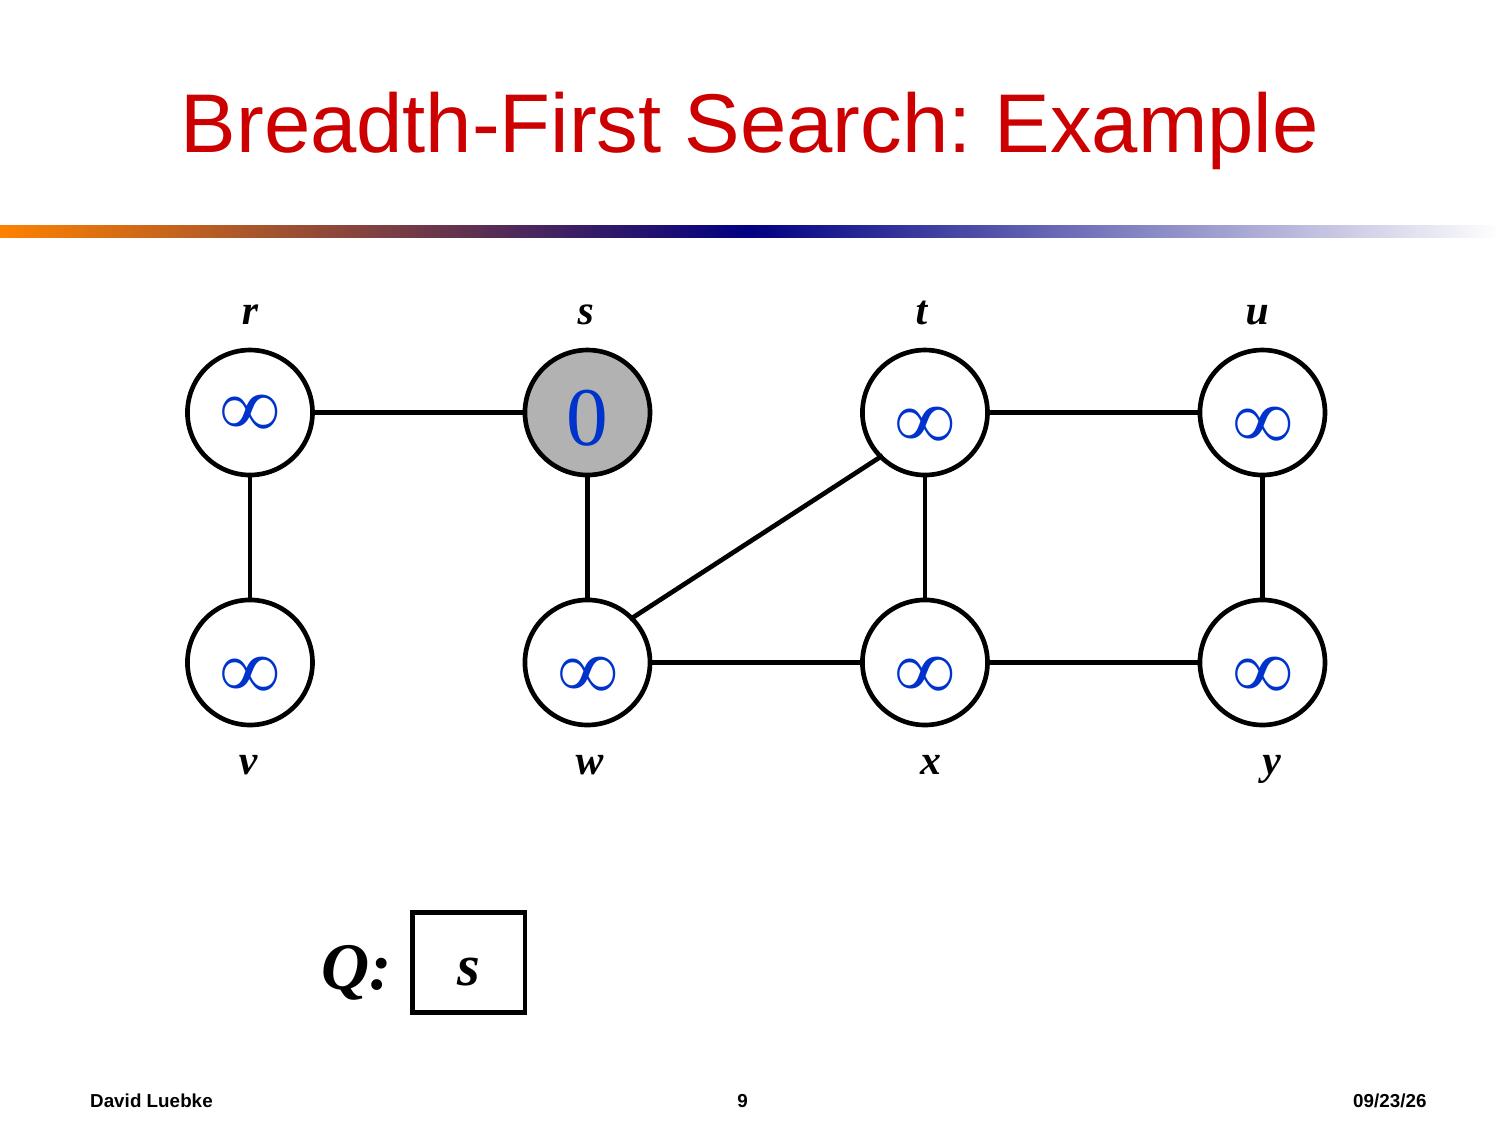

# Breadth-First Search: Example
r
s
t
u

0






v
w
x
y
Q:
s
David Luebke